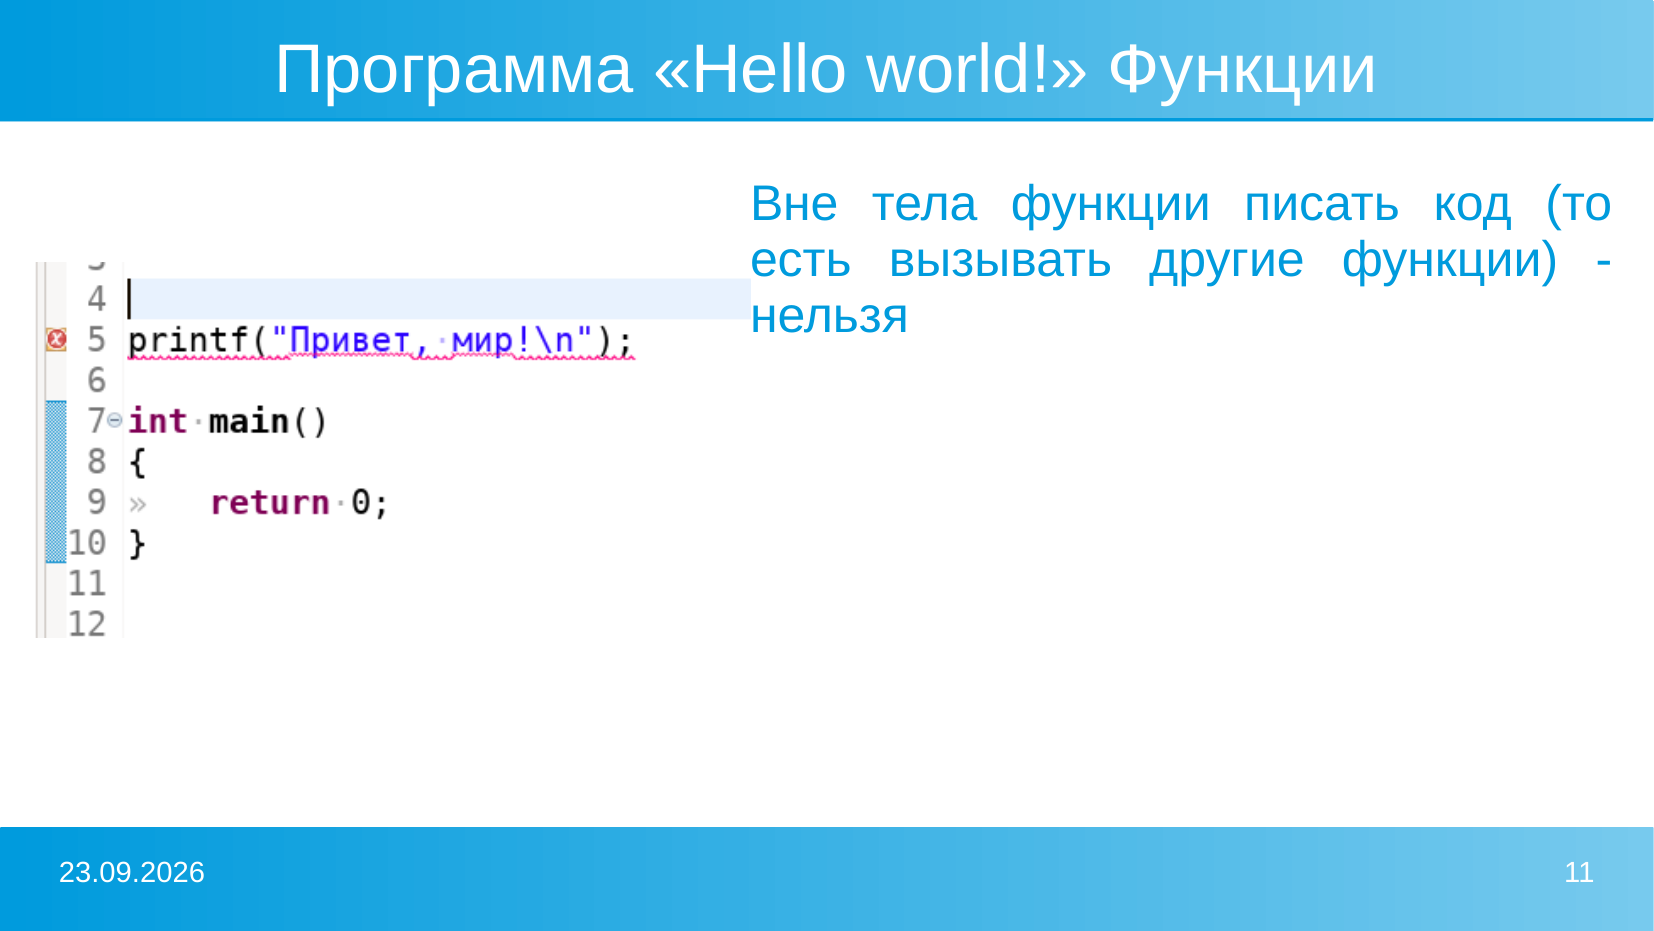

# Программа «Hello world!» Функции
Вне тела функции писать код (то есть вызывать другие функции) - нельзя
11